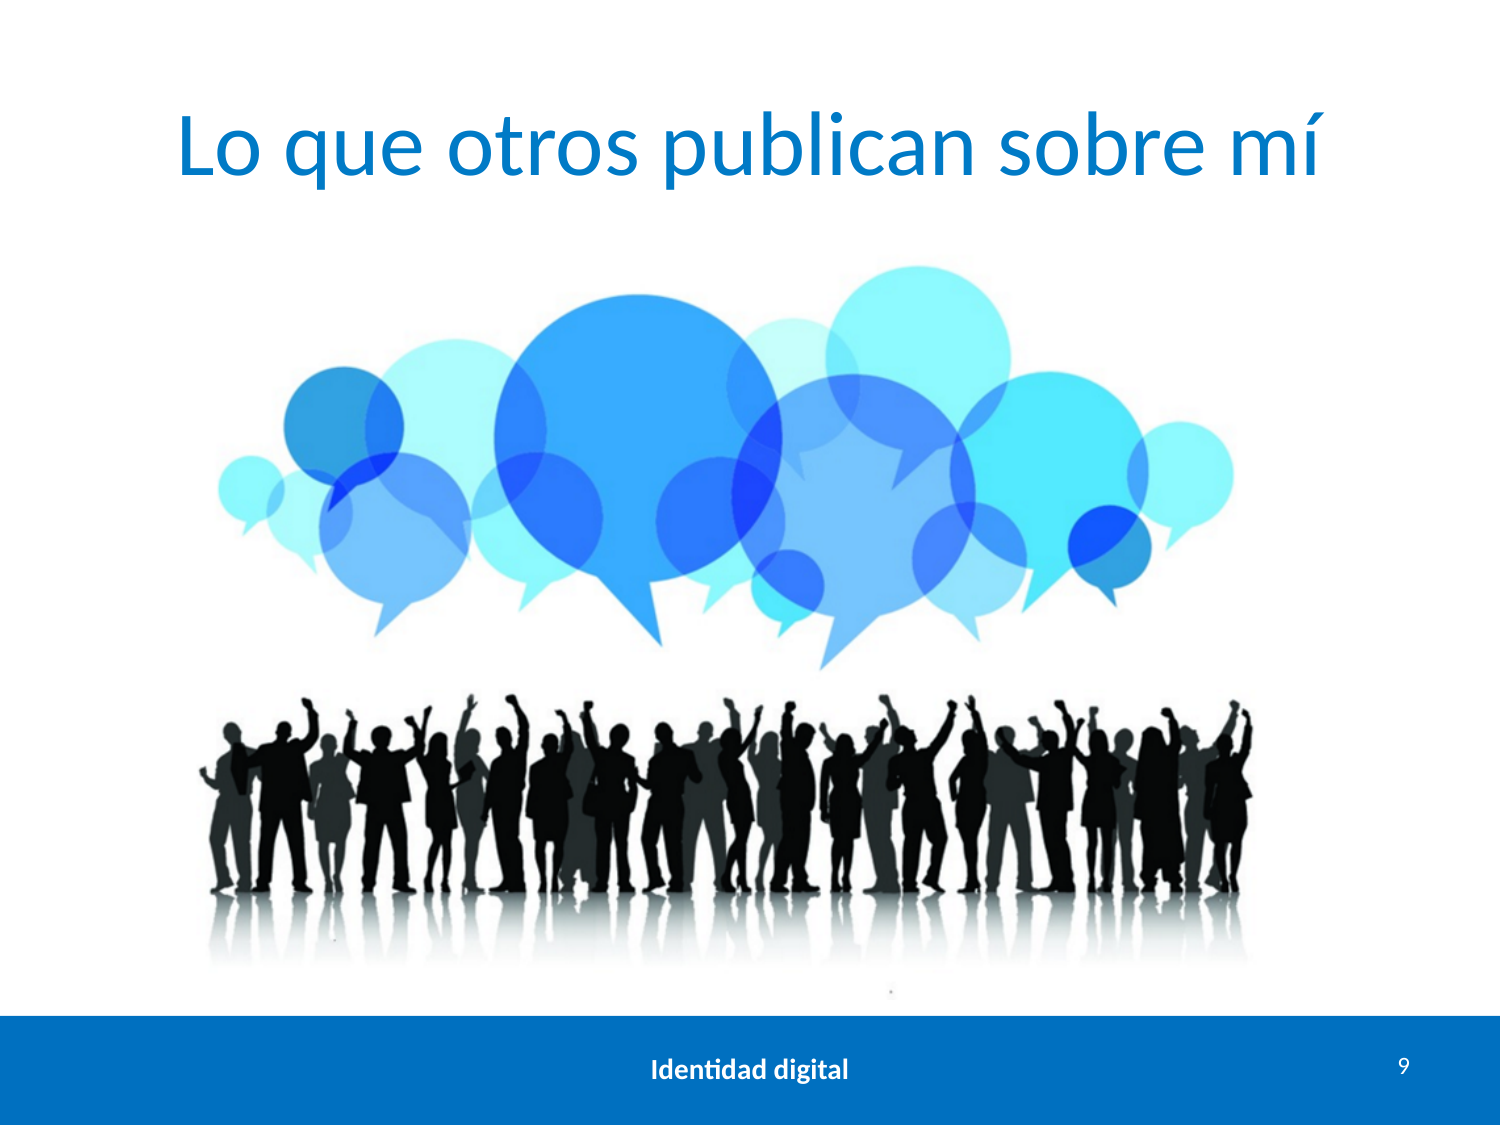

# Lo que otros publican sobre mí
Identidad digital